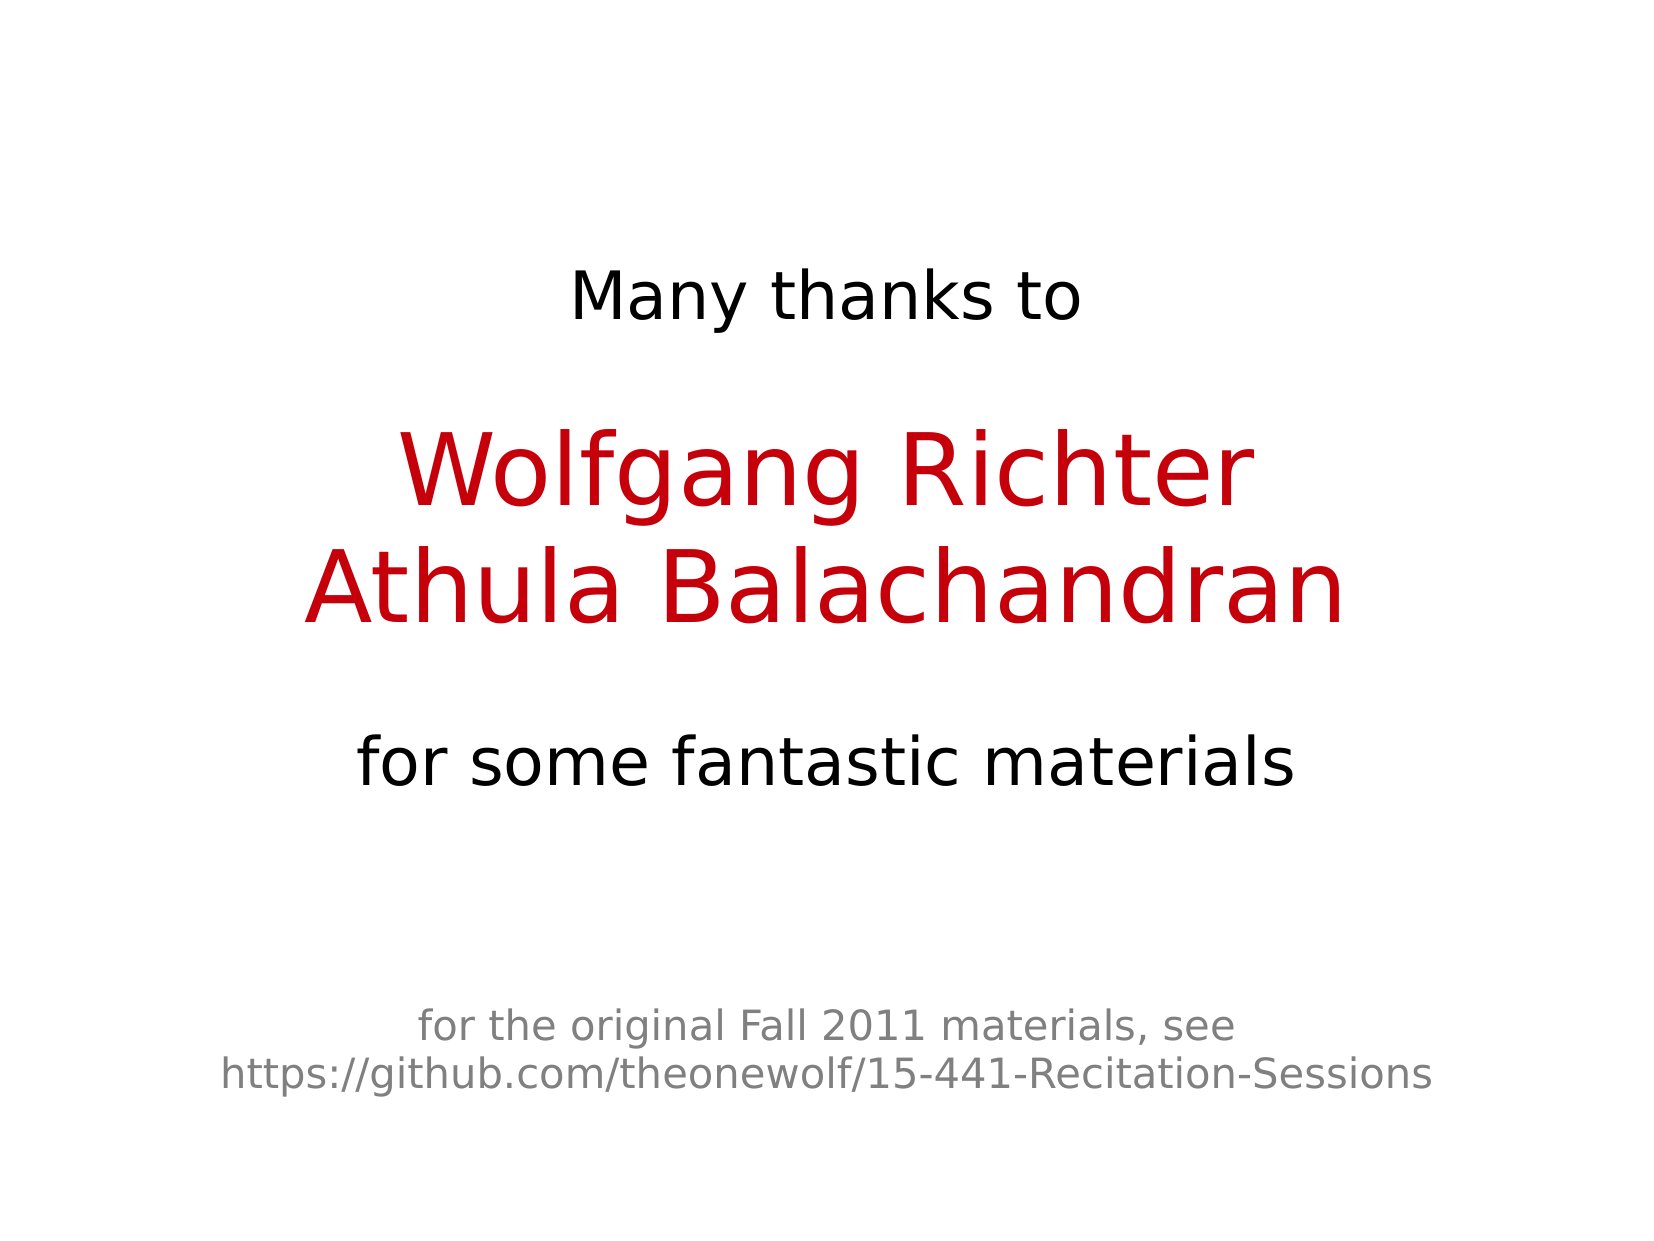

# Many thanks to
Wolfgang Richter
Athula Balachandran
for some fantastic materials
for the original Fall 2011 materials, see
https://github.com/theonewolf/15-441-Recitation-Sessions